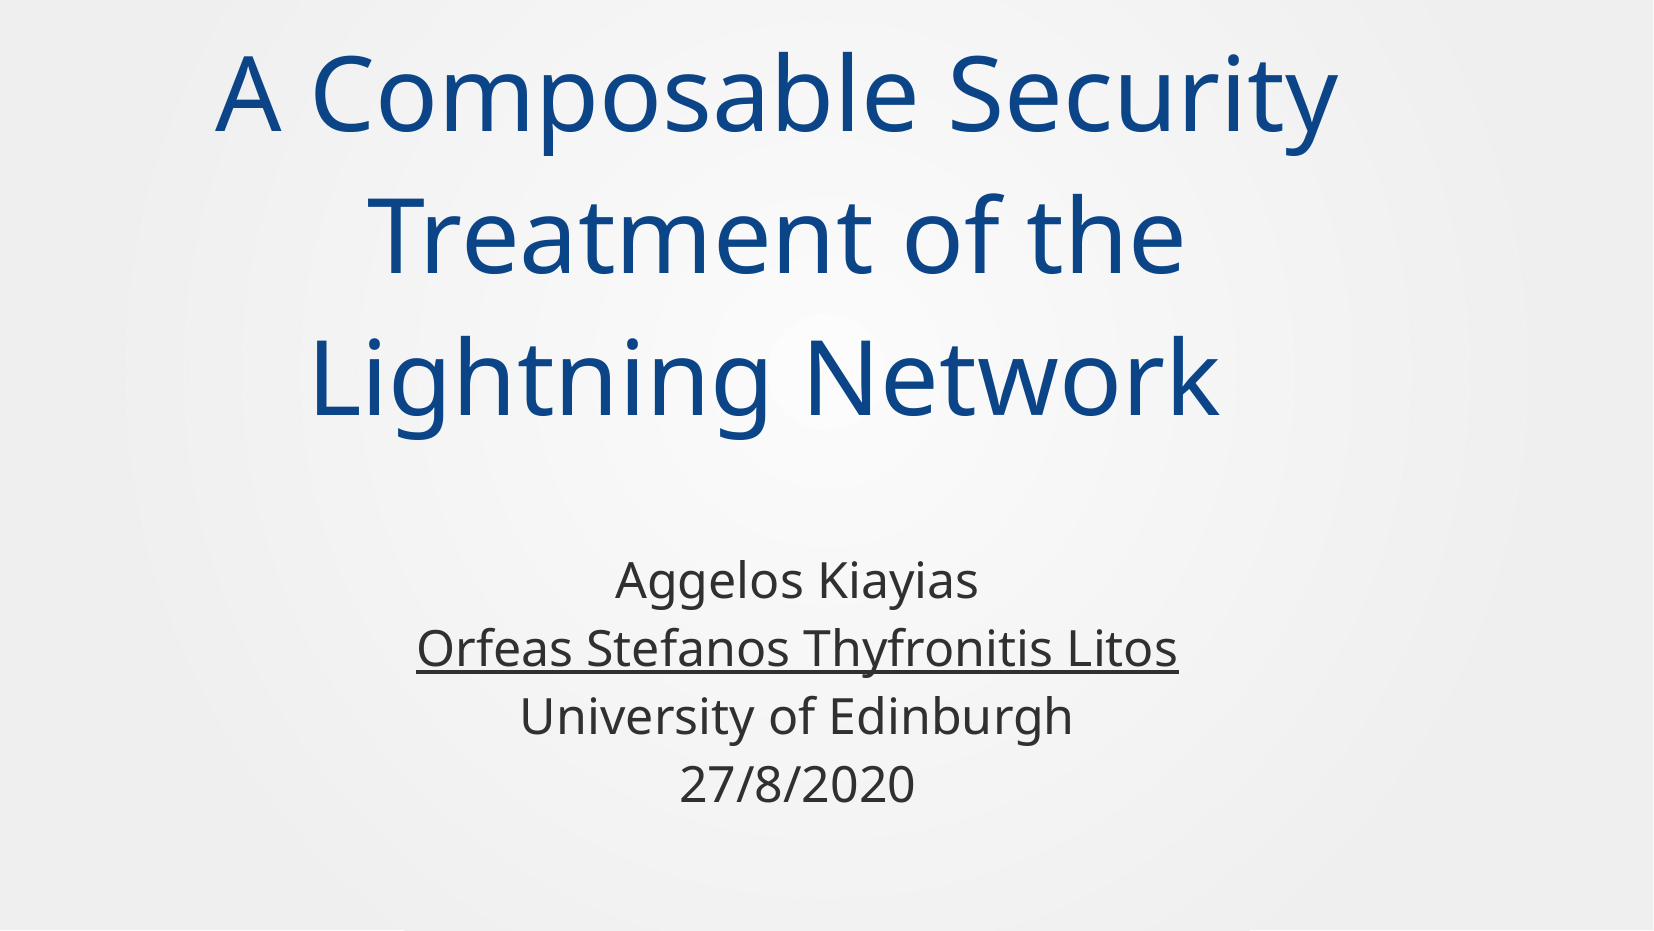

# A Composable Security Treatment of the Lightning Network
Aggelos Kiayias
Orfeas Stefanos Thyfronitis Litos
University of Edinburgh
27/8/2020